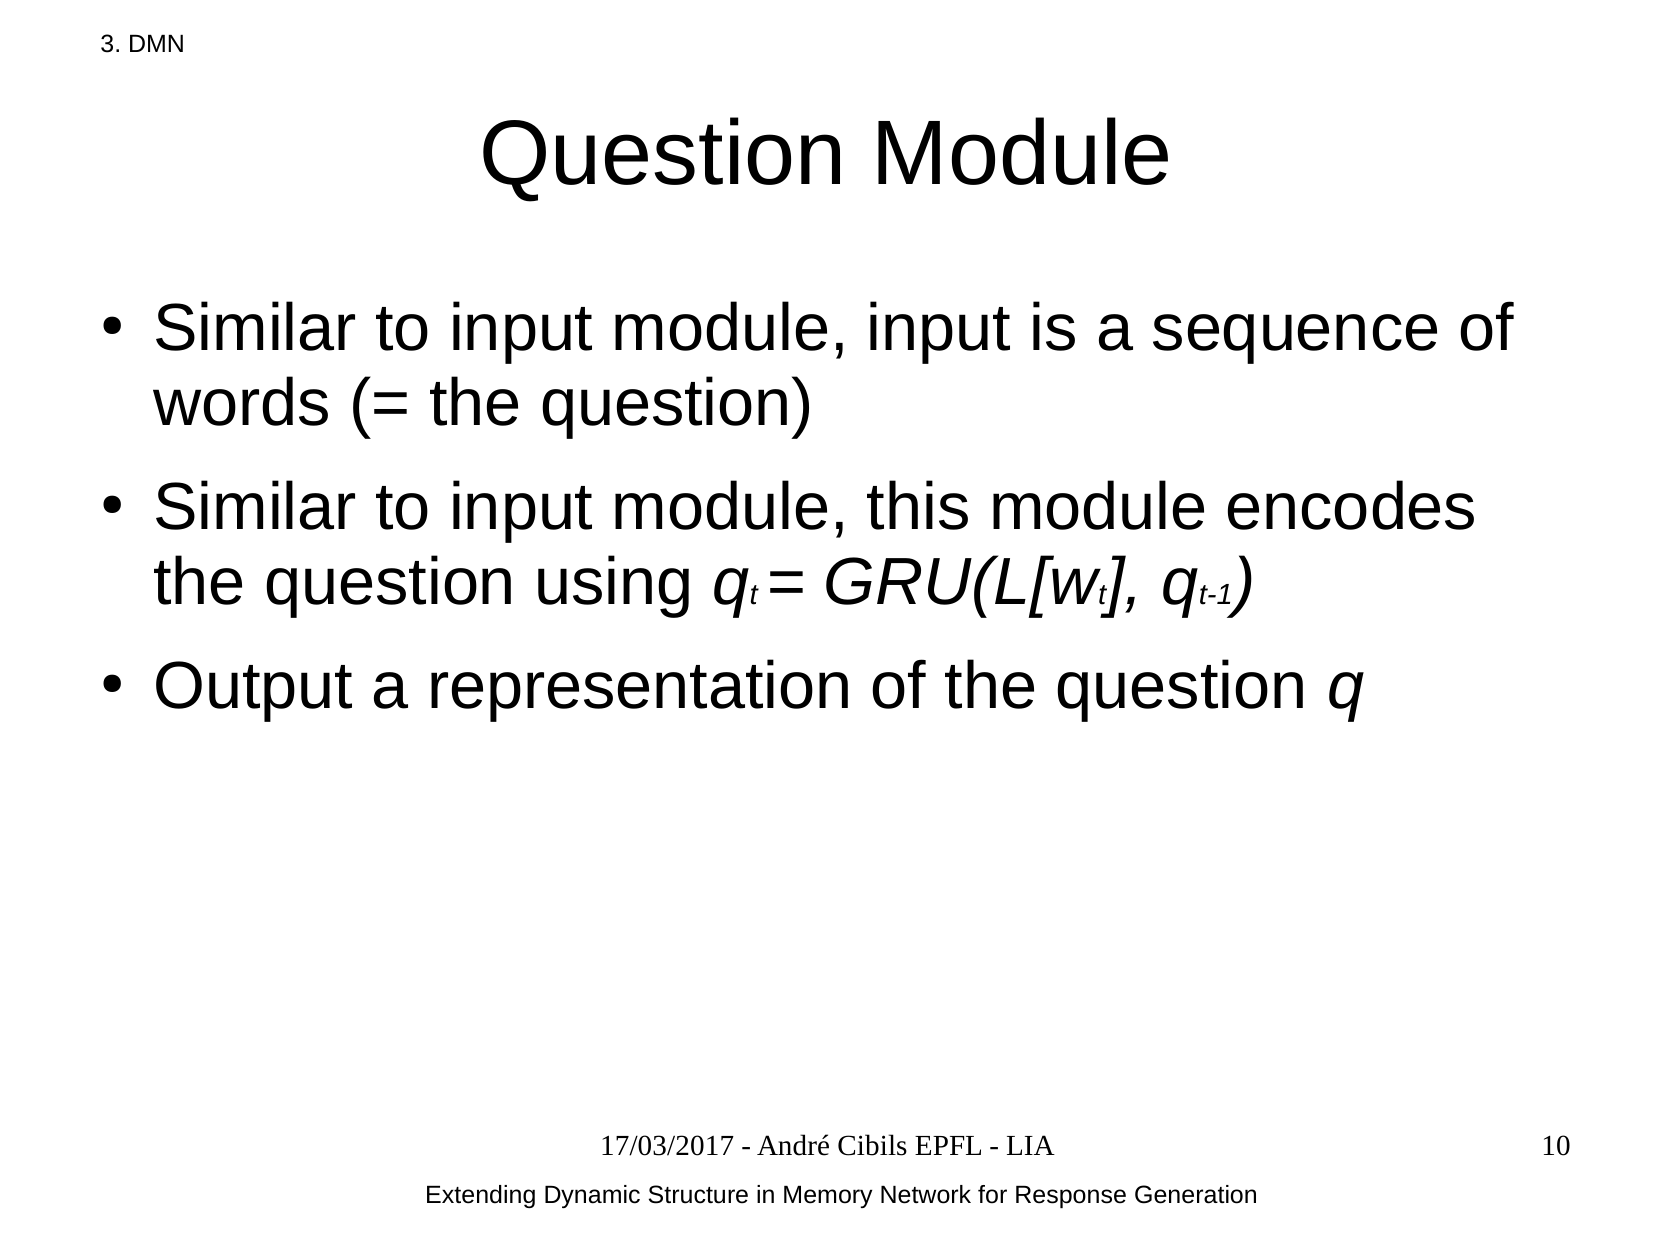

3. DMN
# Question Module
Similar to input module, input is a sequence of words (= the question)
Similar to input module, this module encodes the question using qt = GRU(L[wt], qt-1)
Output a representation of the question q
17/03/2017 - André Cibils EPFL - LIA
10
Extending Dynamic Structure in Memory Network for Response Generation